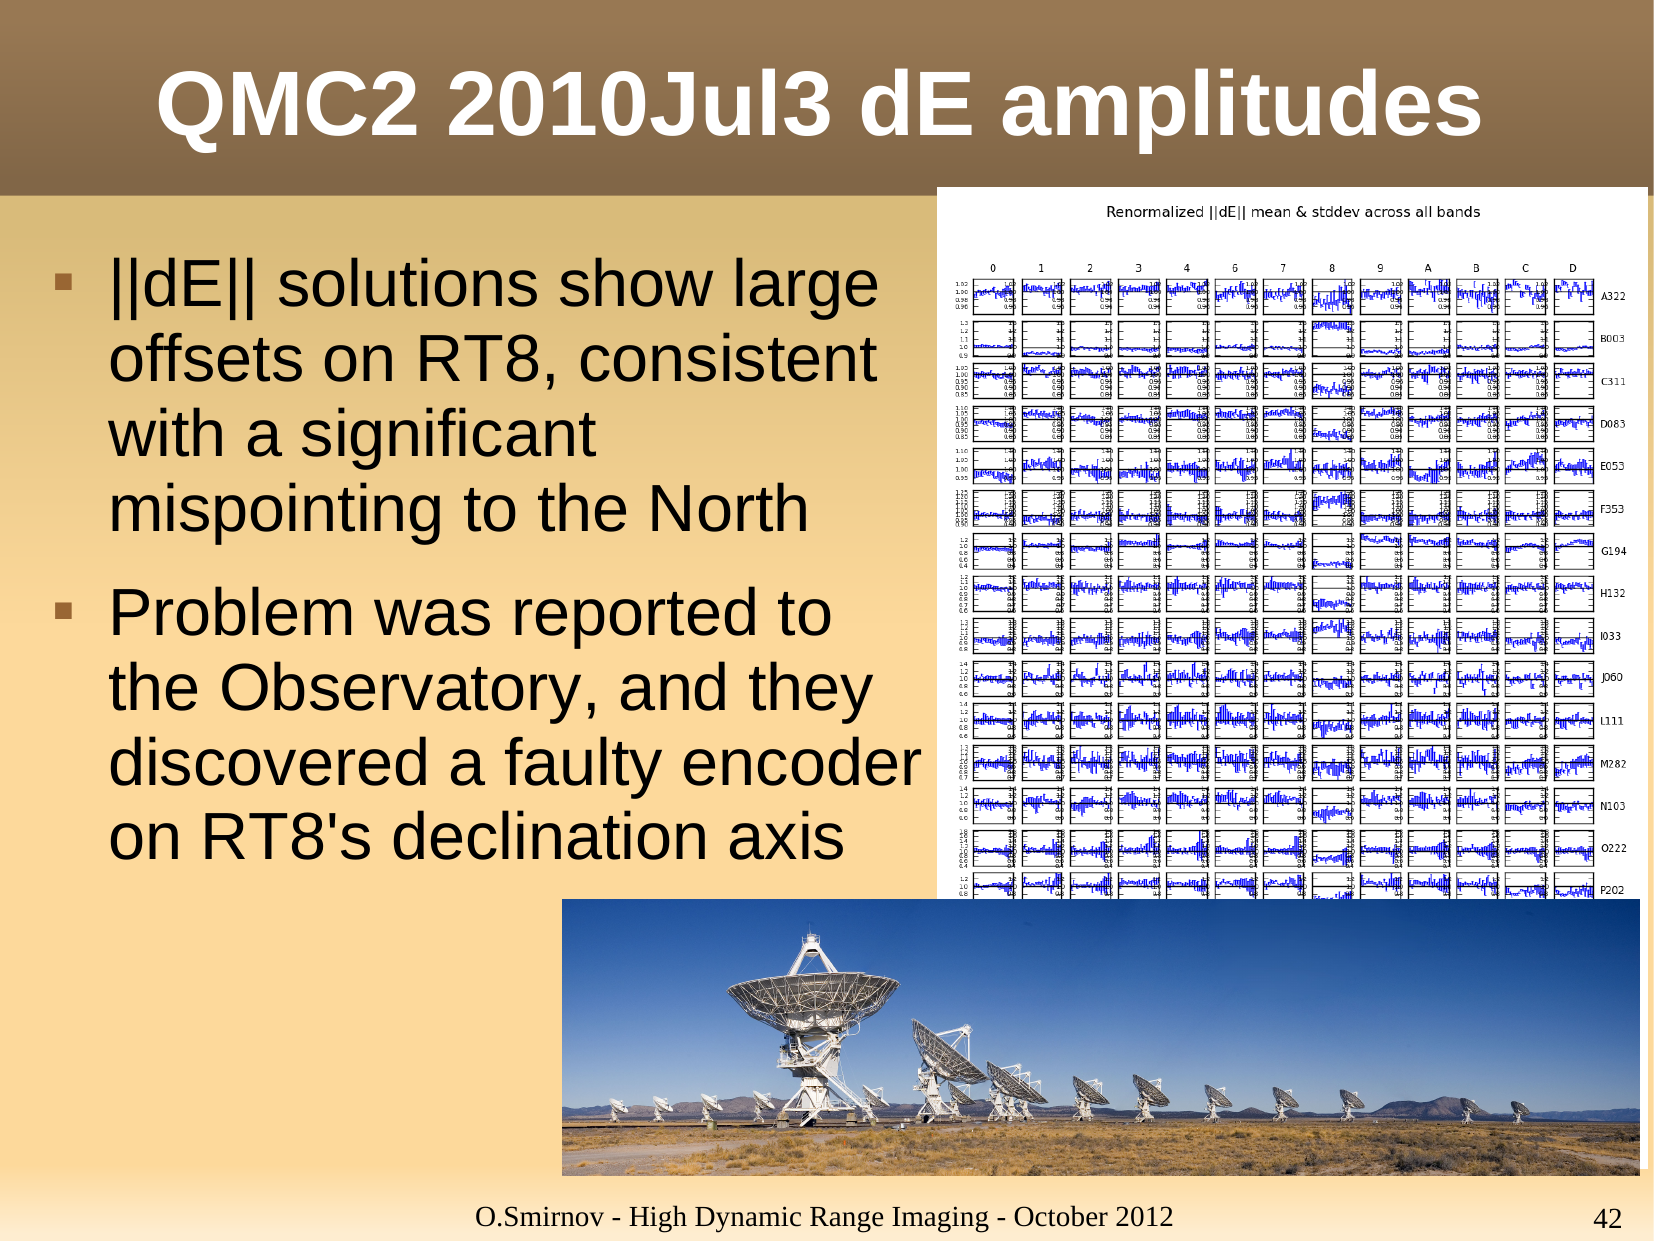

# QMC2 2010Jul3 dE amplitudes
||dE|| solutions show large offsets on RT8, consistent with a significant mispointing to the North
Problem was reported to the Observatory, and they discovered a faulty encoder on RT8's declination axis
O.Smirnov - High Dynamic Range Imaging - October 2012
42